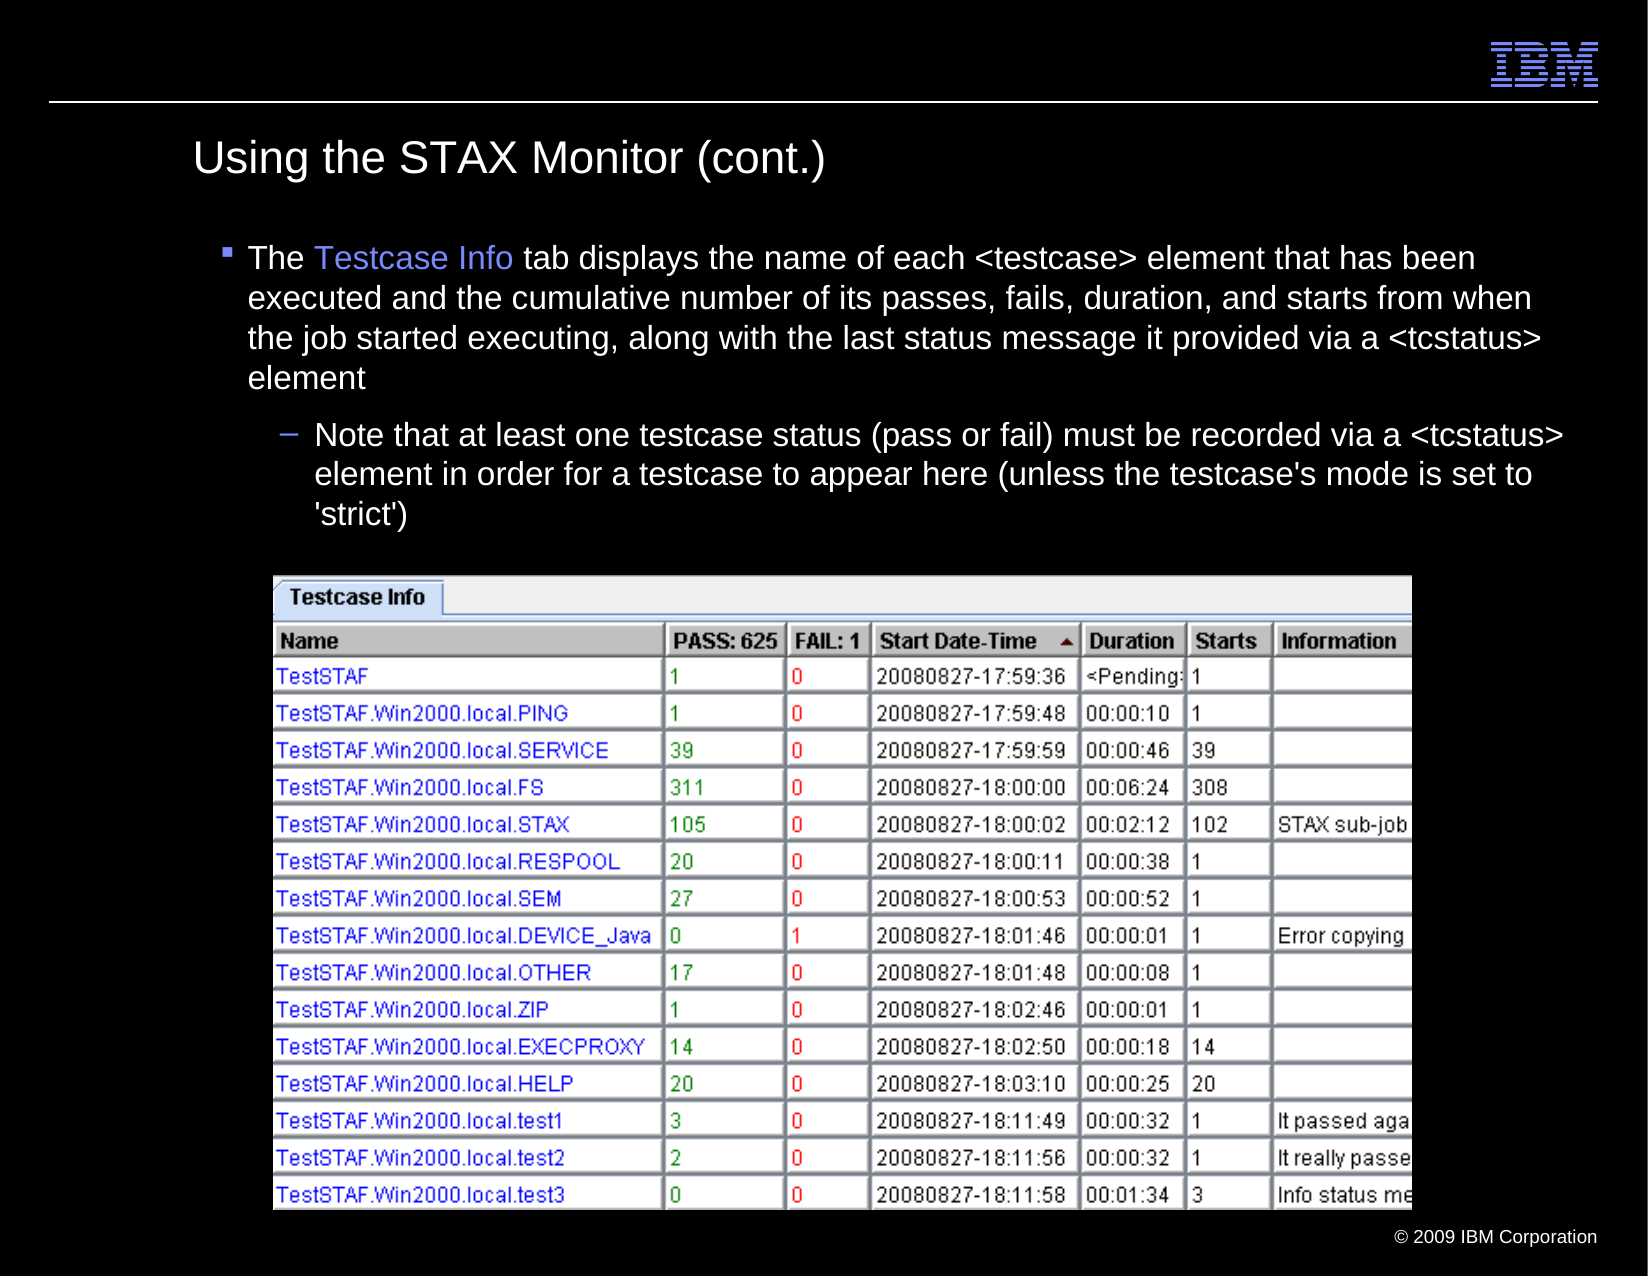

# Using the STAX Monitor (cont.)
The Testcase Info tab displays the name of each <testcase> element that has been executed and the cumulative number of its passes, fails, duration, and starts from when the job started executing, along with the last status message it provided via a <tcstatus> element
Note that at least one testcase status (pass or fail) must be recorded via a <tcstatus> element in order for a testcase to appear here (unless the testcase's mode is set to 'strict')